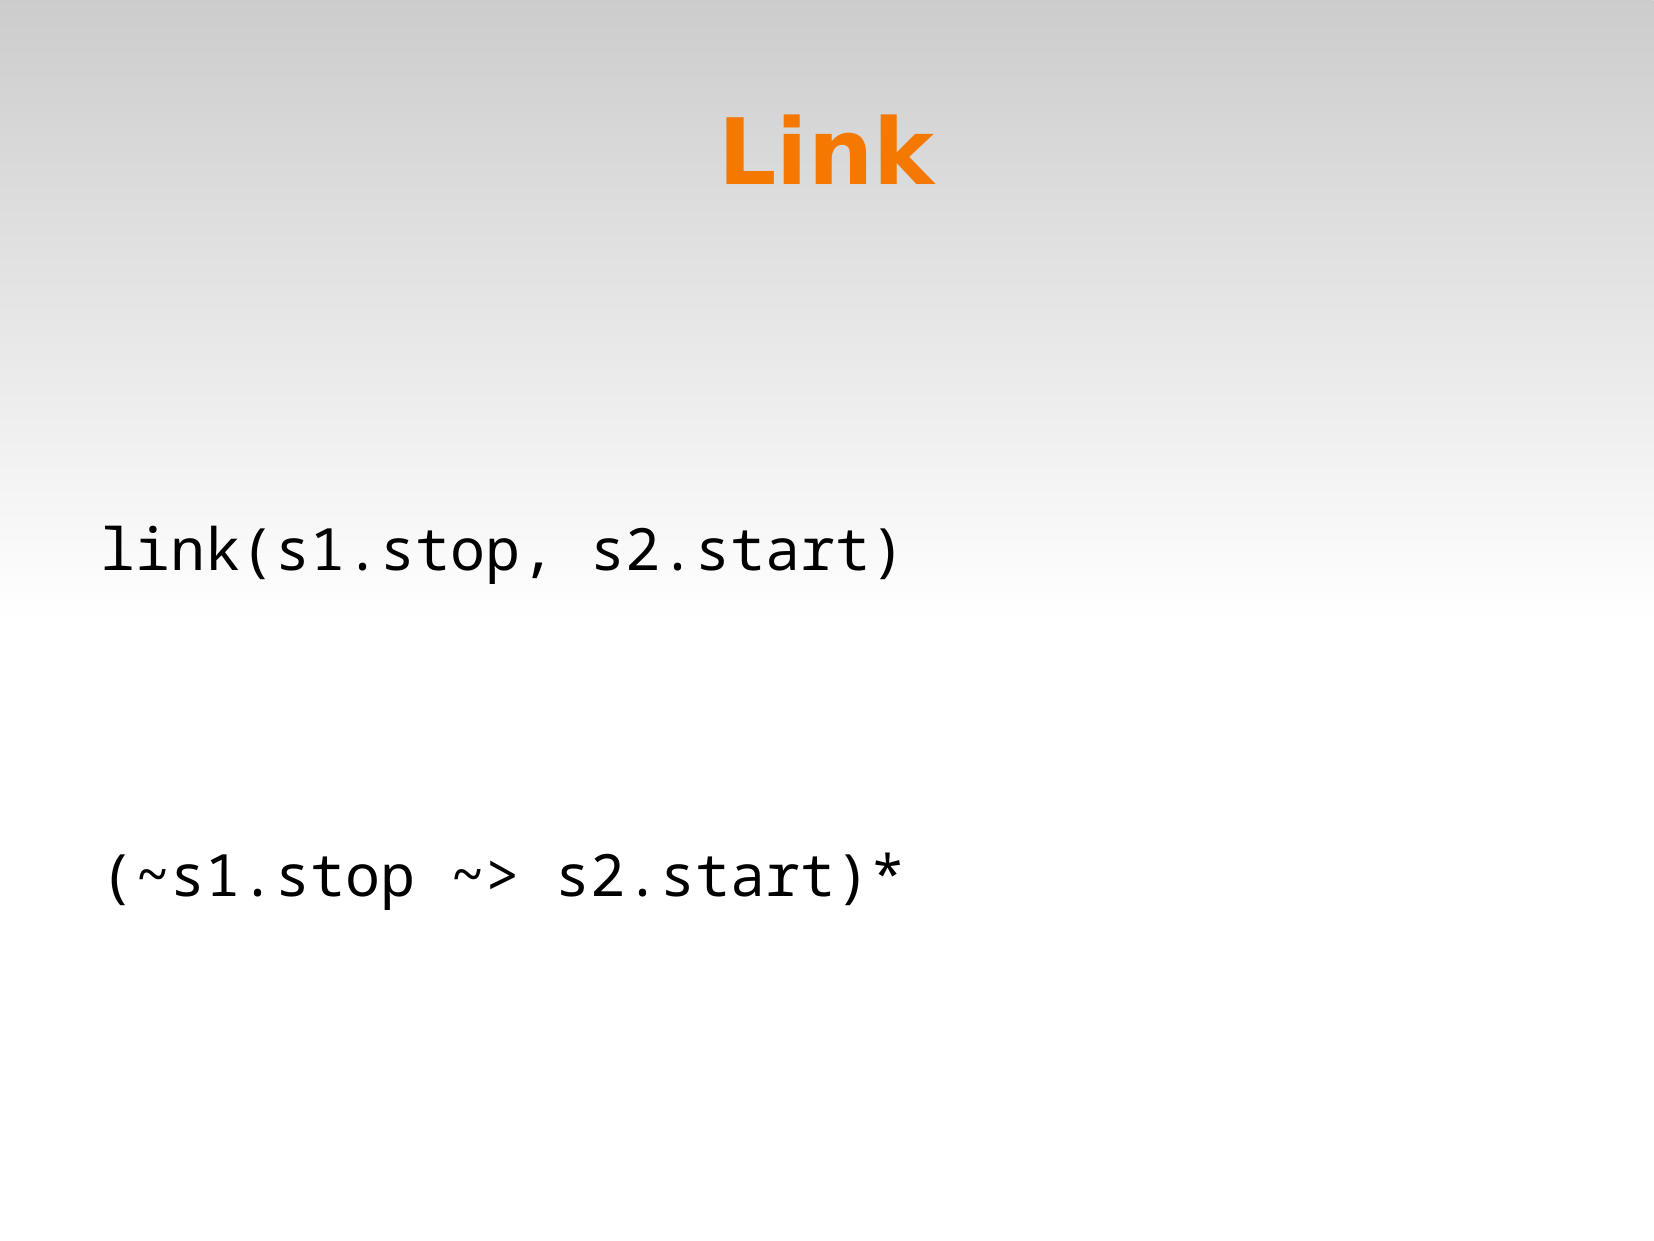

# Link
link(s1.stop, s2.start)
(~s1.stop ~> s2.start)*